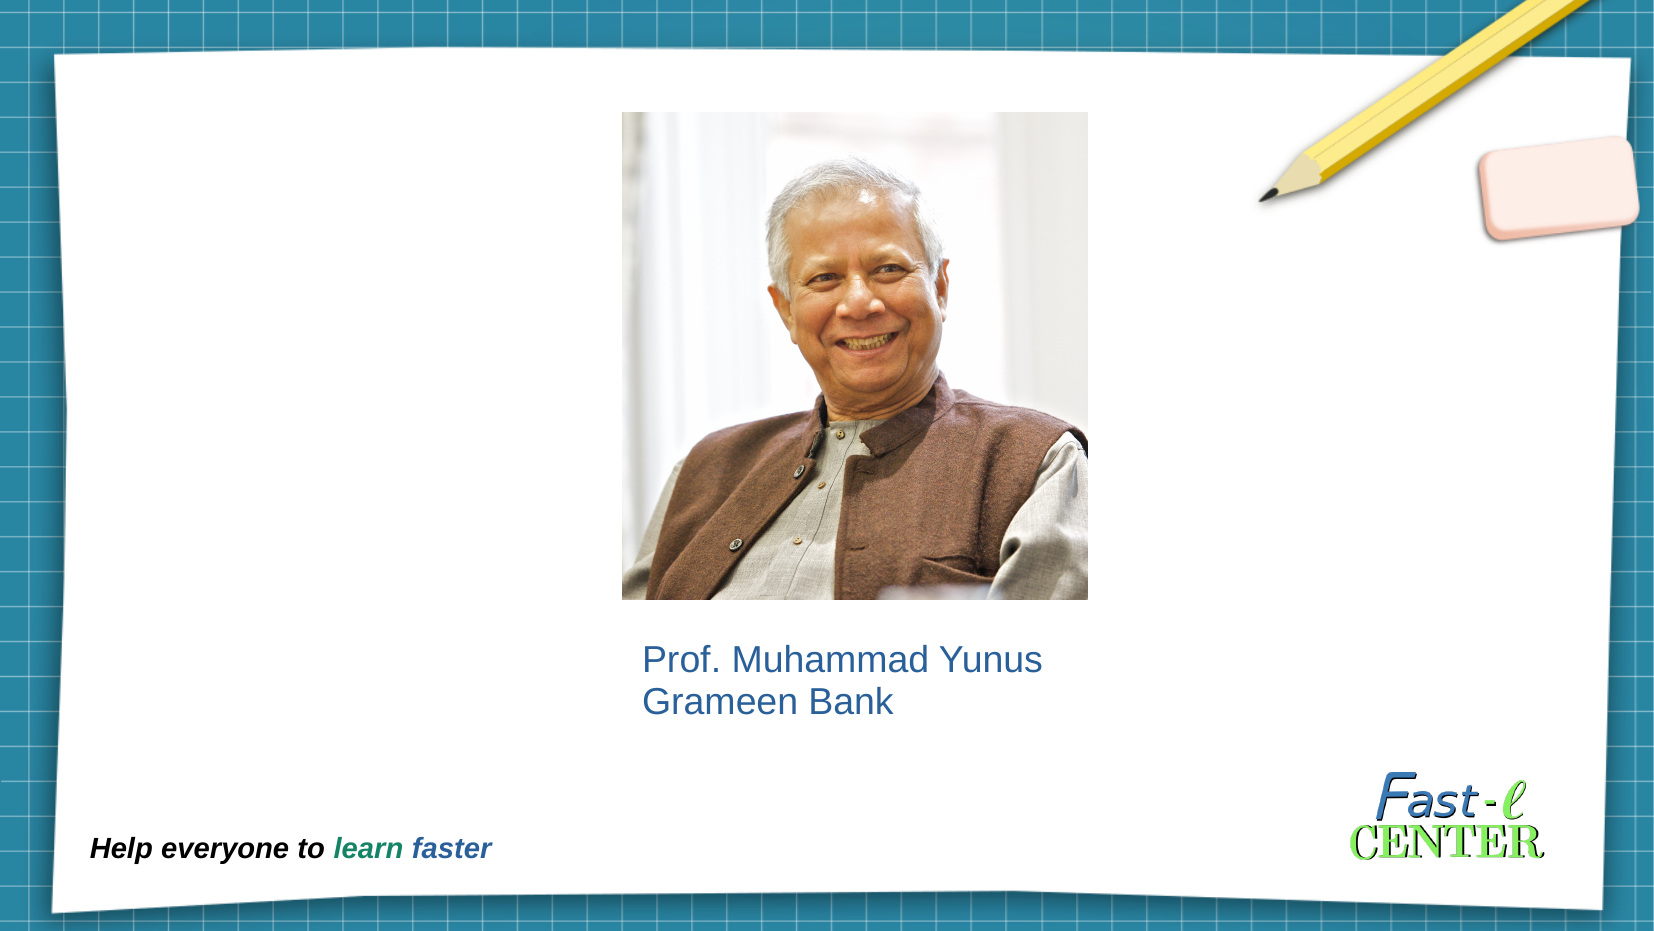

Prof. Muhammad Yunus
Grameen Bank
Help everyone to learn faster